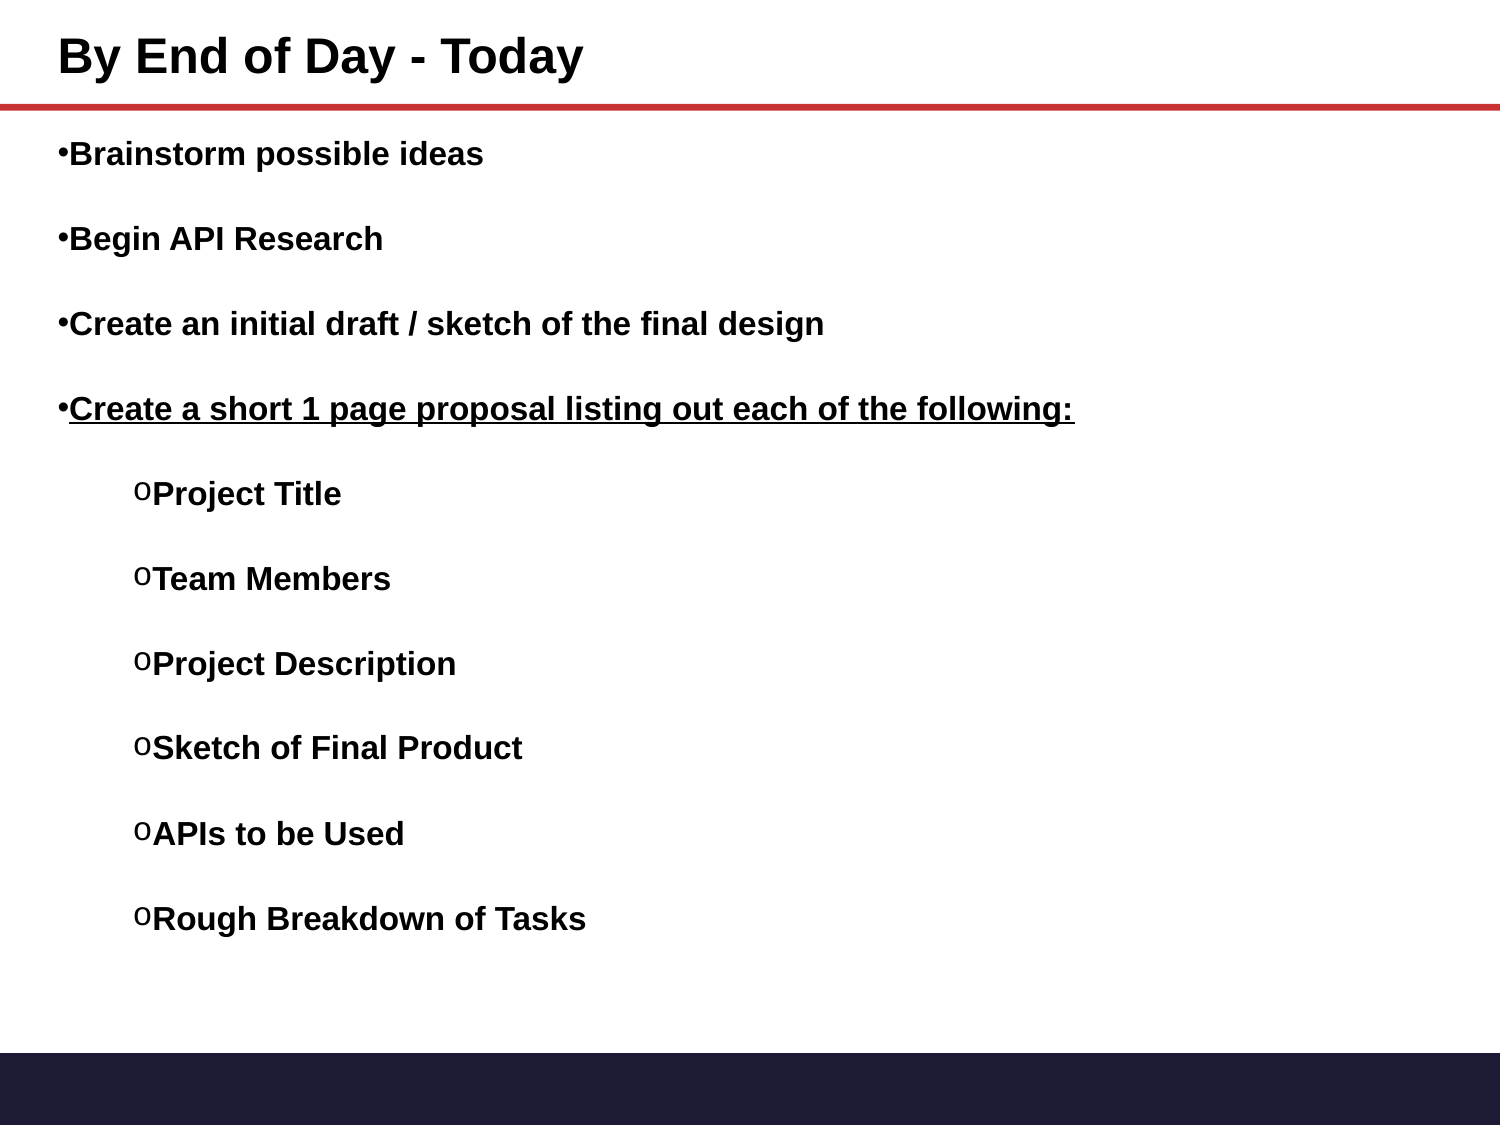

By End of Day - Today
Brainstorm possible ideas
Begin API Research
Create an initial draft / sketch of the final design
Create a short 1 page proposal listing out each of the following:
Project Title
Team Members
Project Description
Sketch of Final Product
APIs to be Used
Rough Breakdown of Tasks